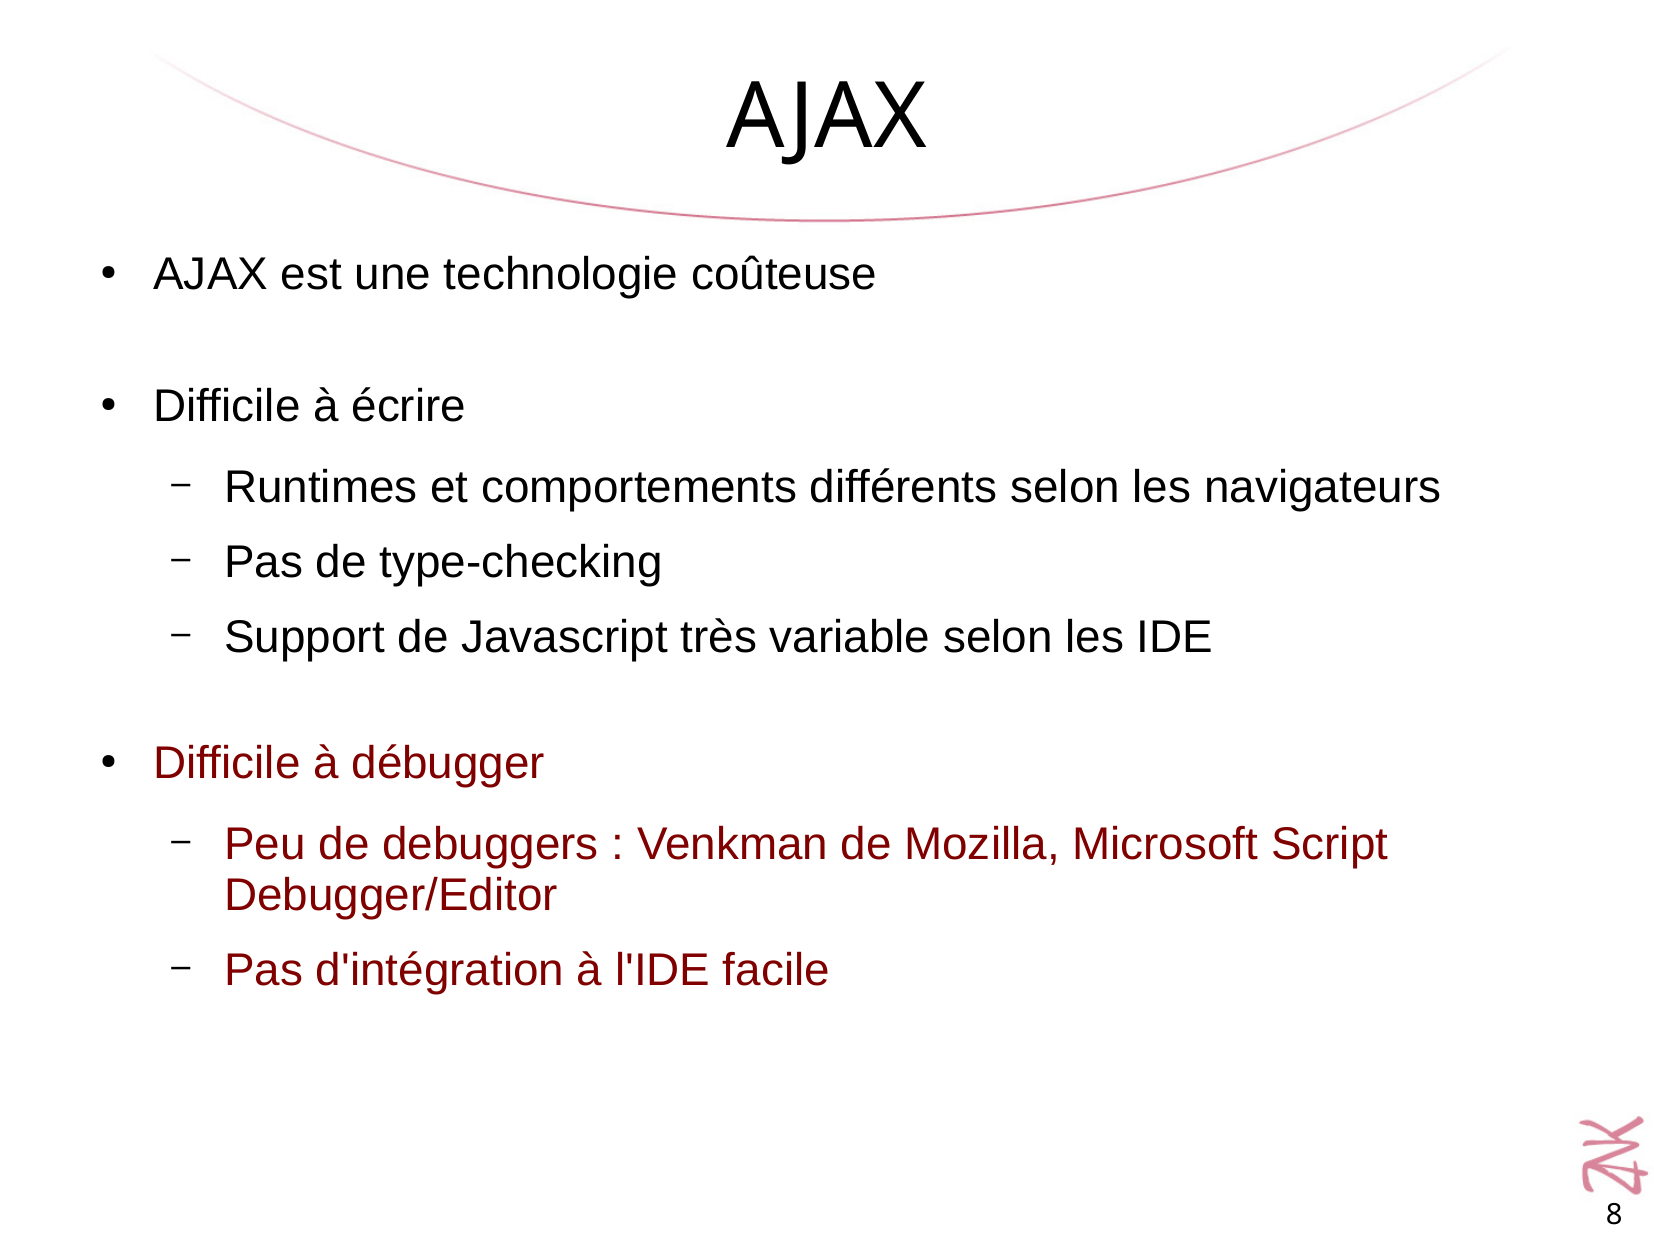

# AJAX
AJAX est une technologie coûteuse
Difficile à écrire
Runtimes et comportements différents selon les navigateurs
Pas de type-checking
Support de Javascript très variable selon les IDE
Difficile à débugger
Peu de debuggers : Venkman de Mozilla, Microsoft Script Debugger/Editor
Pas d'intégration à l'IDE facile
8